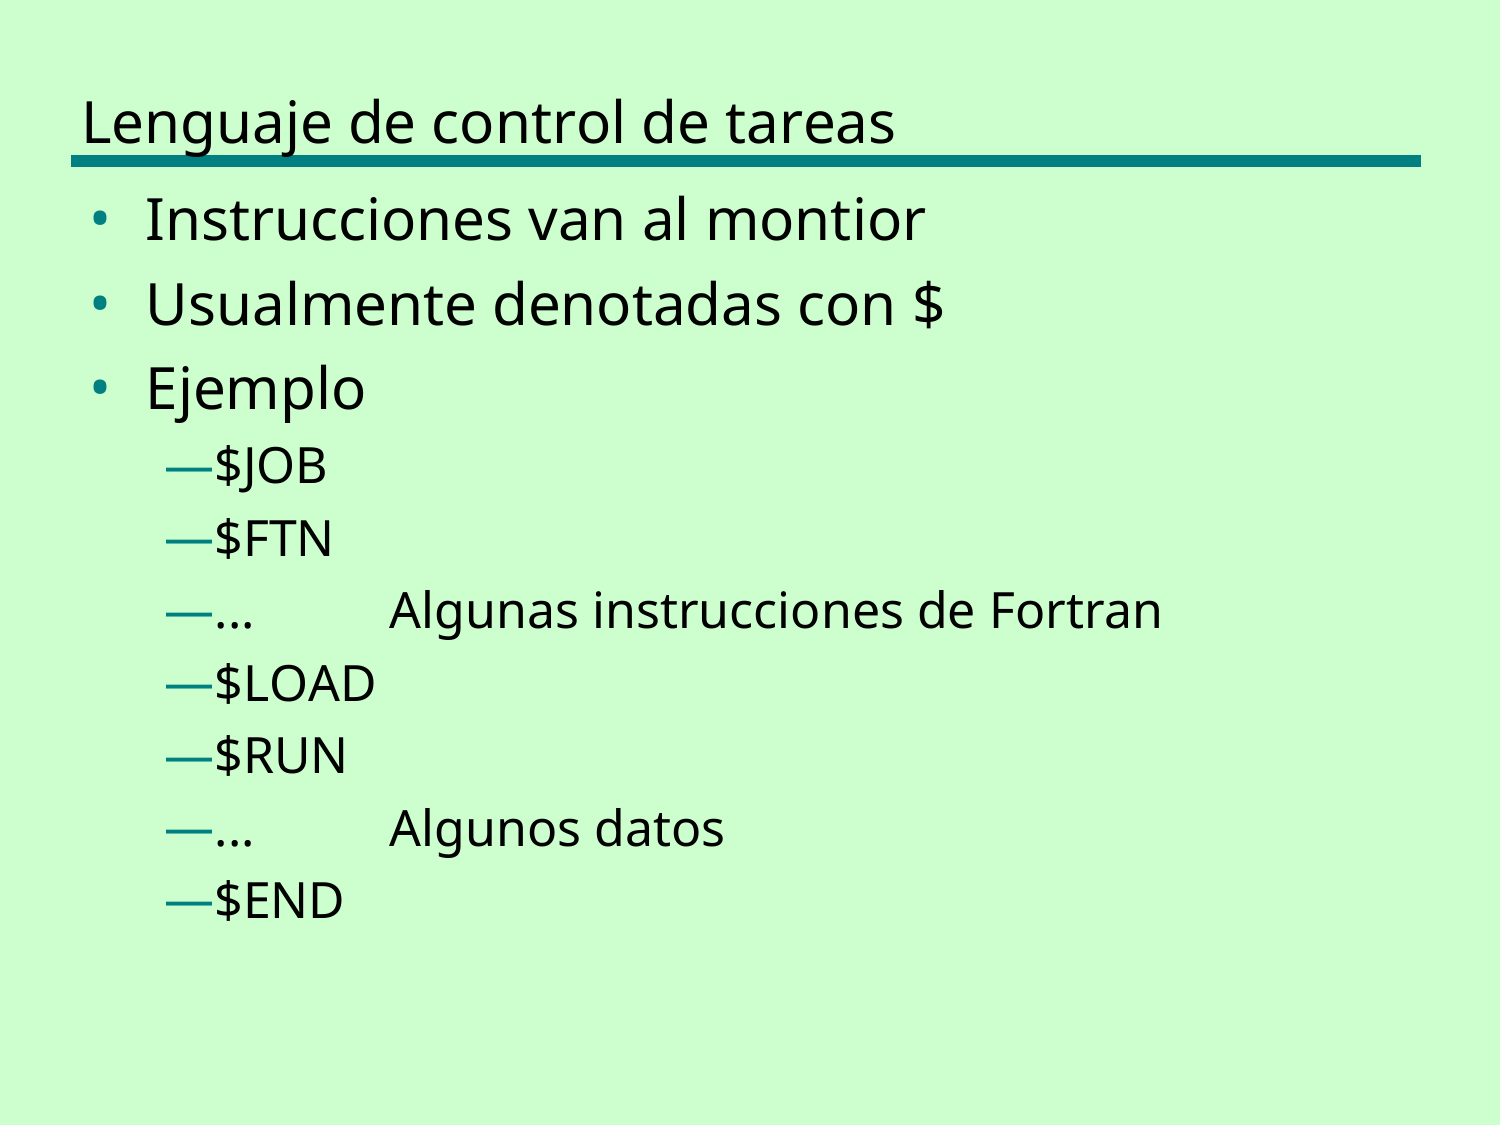

# Lenguaje de control de tareas
Instrucciones van al montior
Usualmente denotadas con $
Ejemplo
$JOB
$FTN
...	Algunas instrucciones de Fortran
$LOAD
$RUN
...	Algunos datos
$END